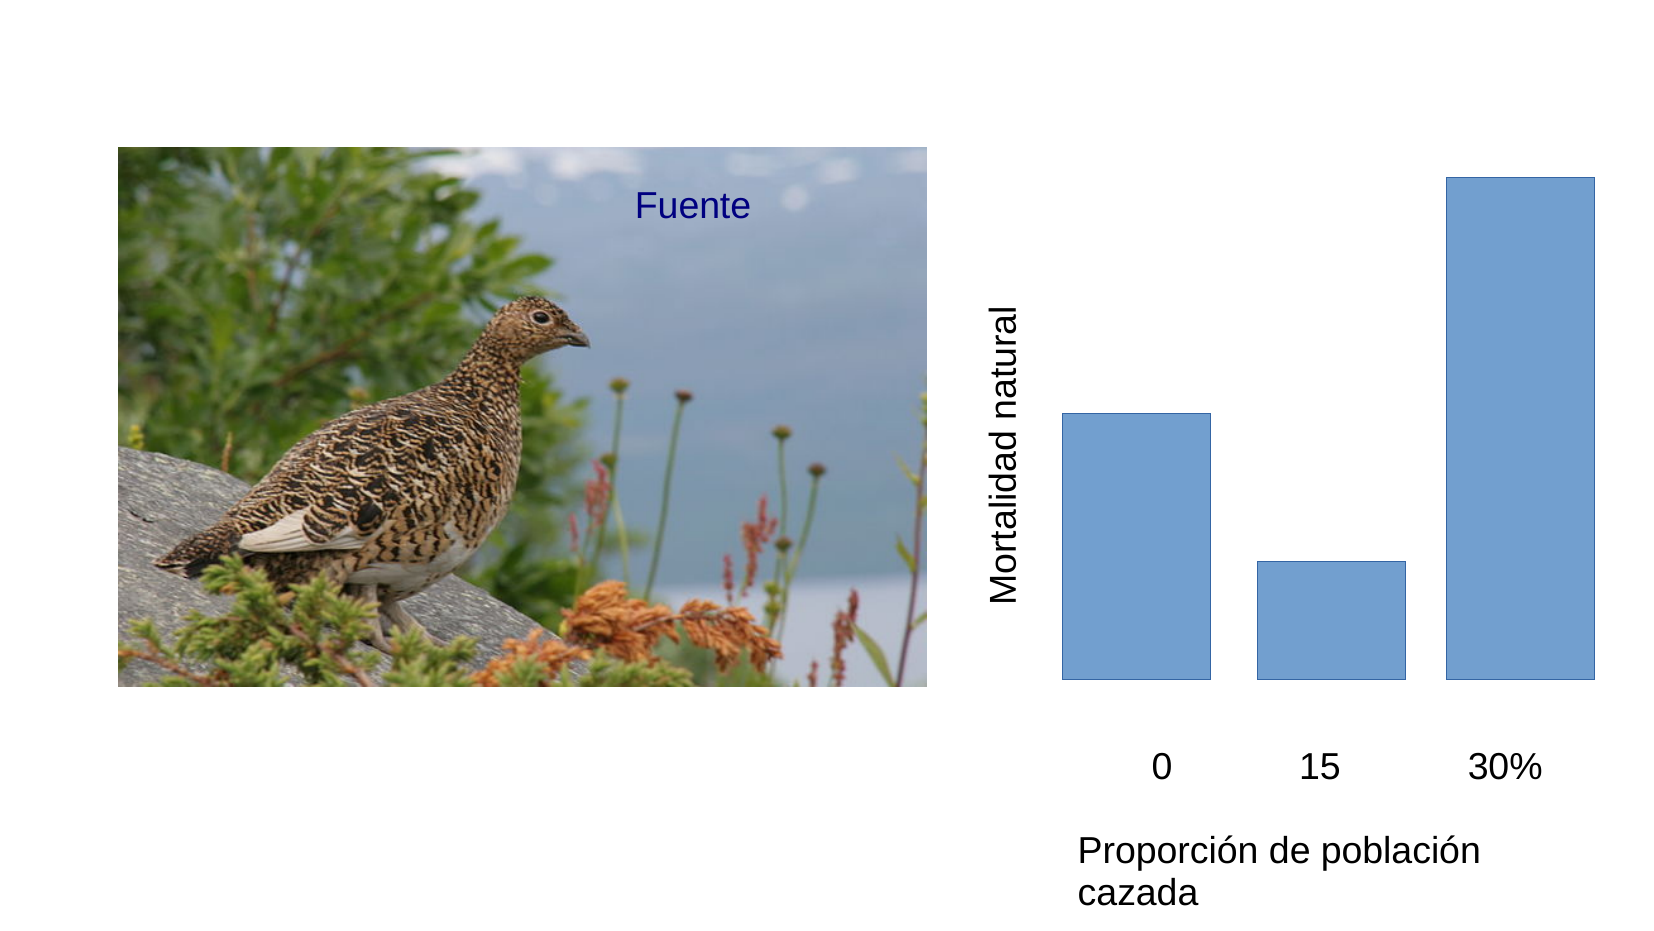

Fuente
Mortalidad natural
	0		15		 30%
Proporción de población cazada